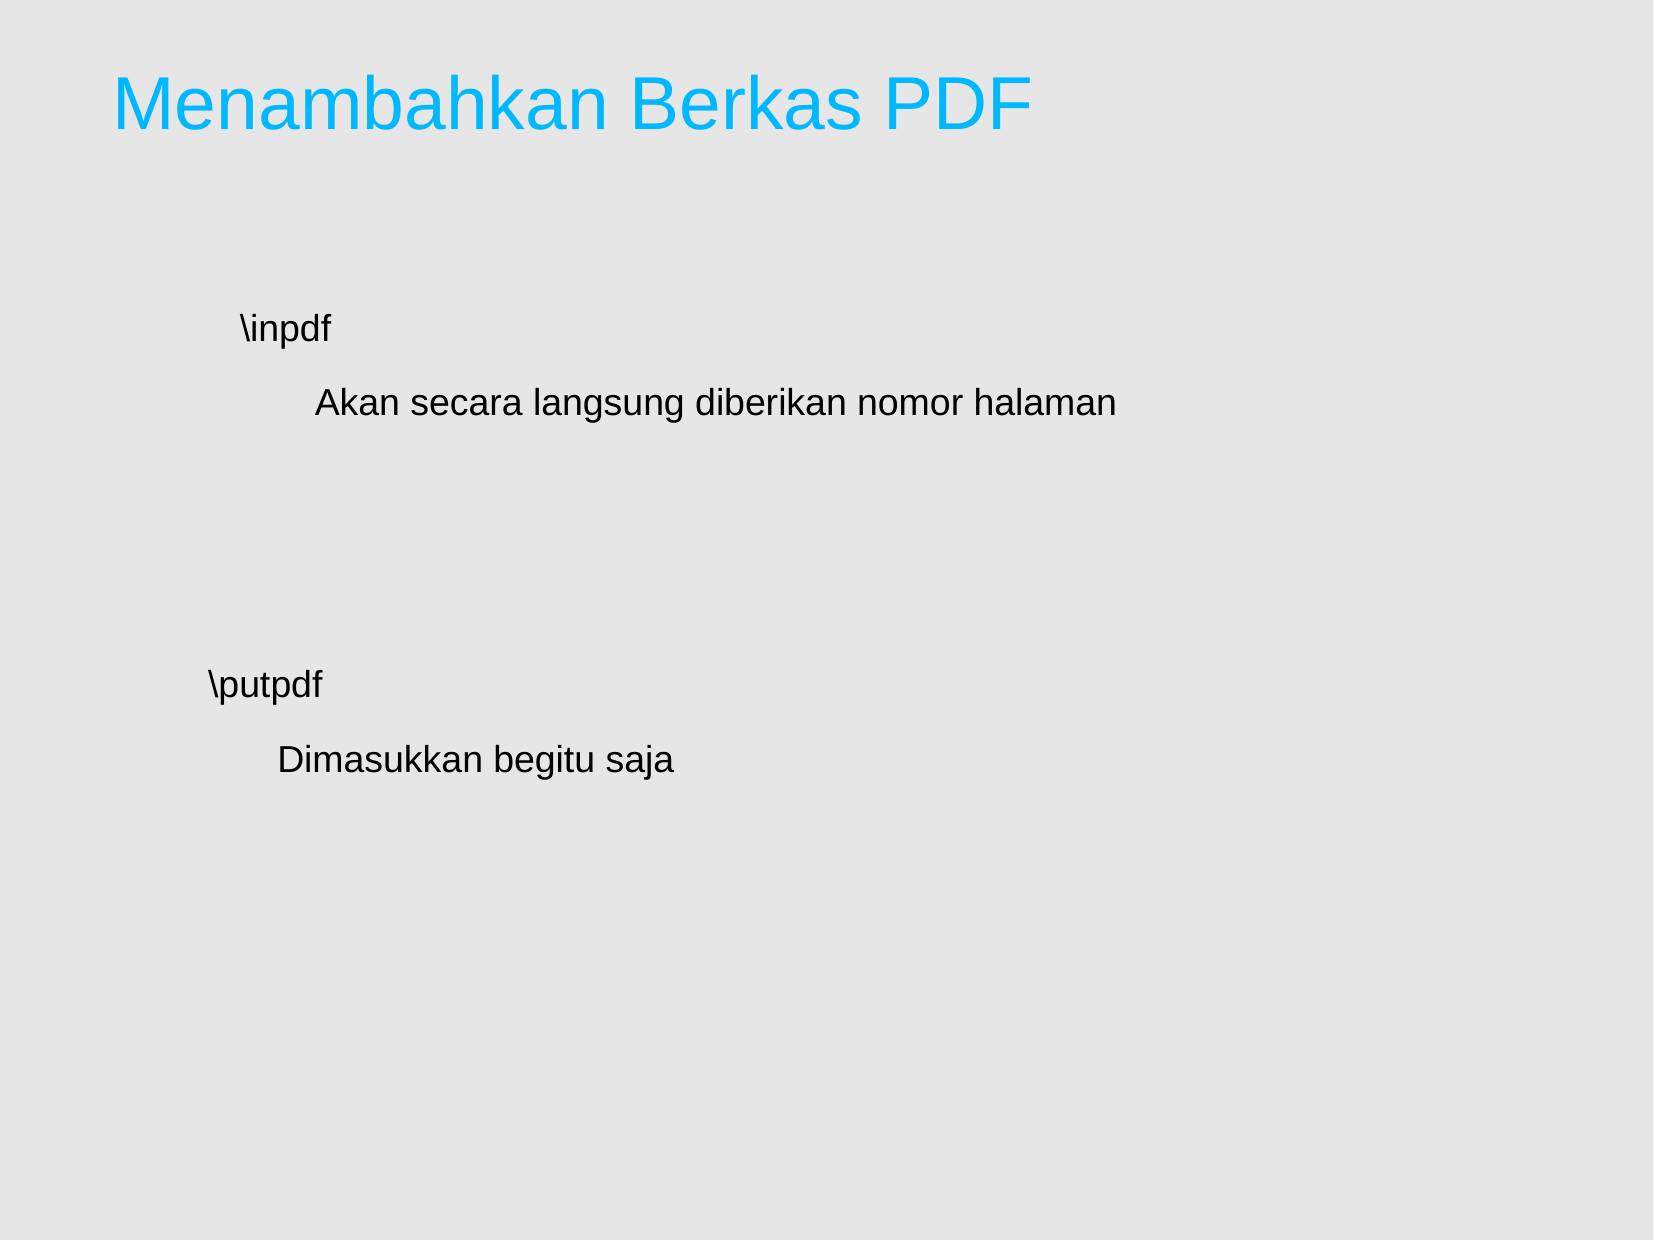

# Menambahkan Berkas PDF
\inpdf
Akan secara langsung diberikan nomor halaman
\putpdf
Dimasukkan begitu saja